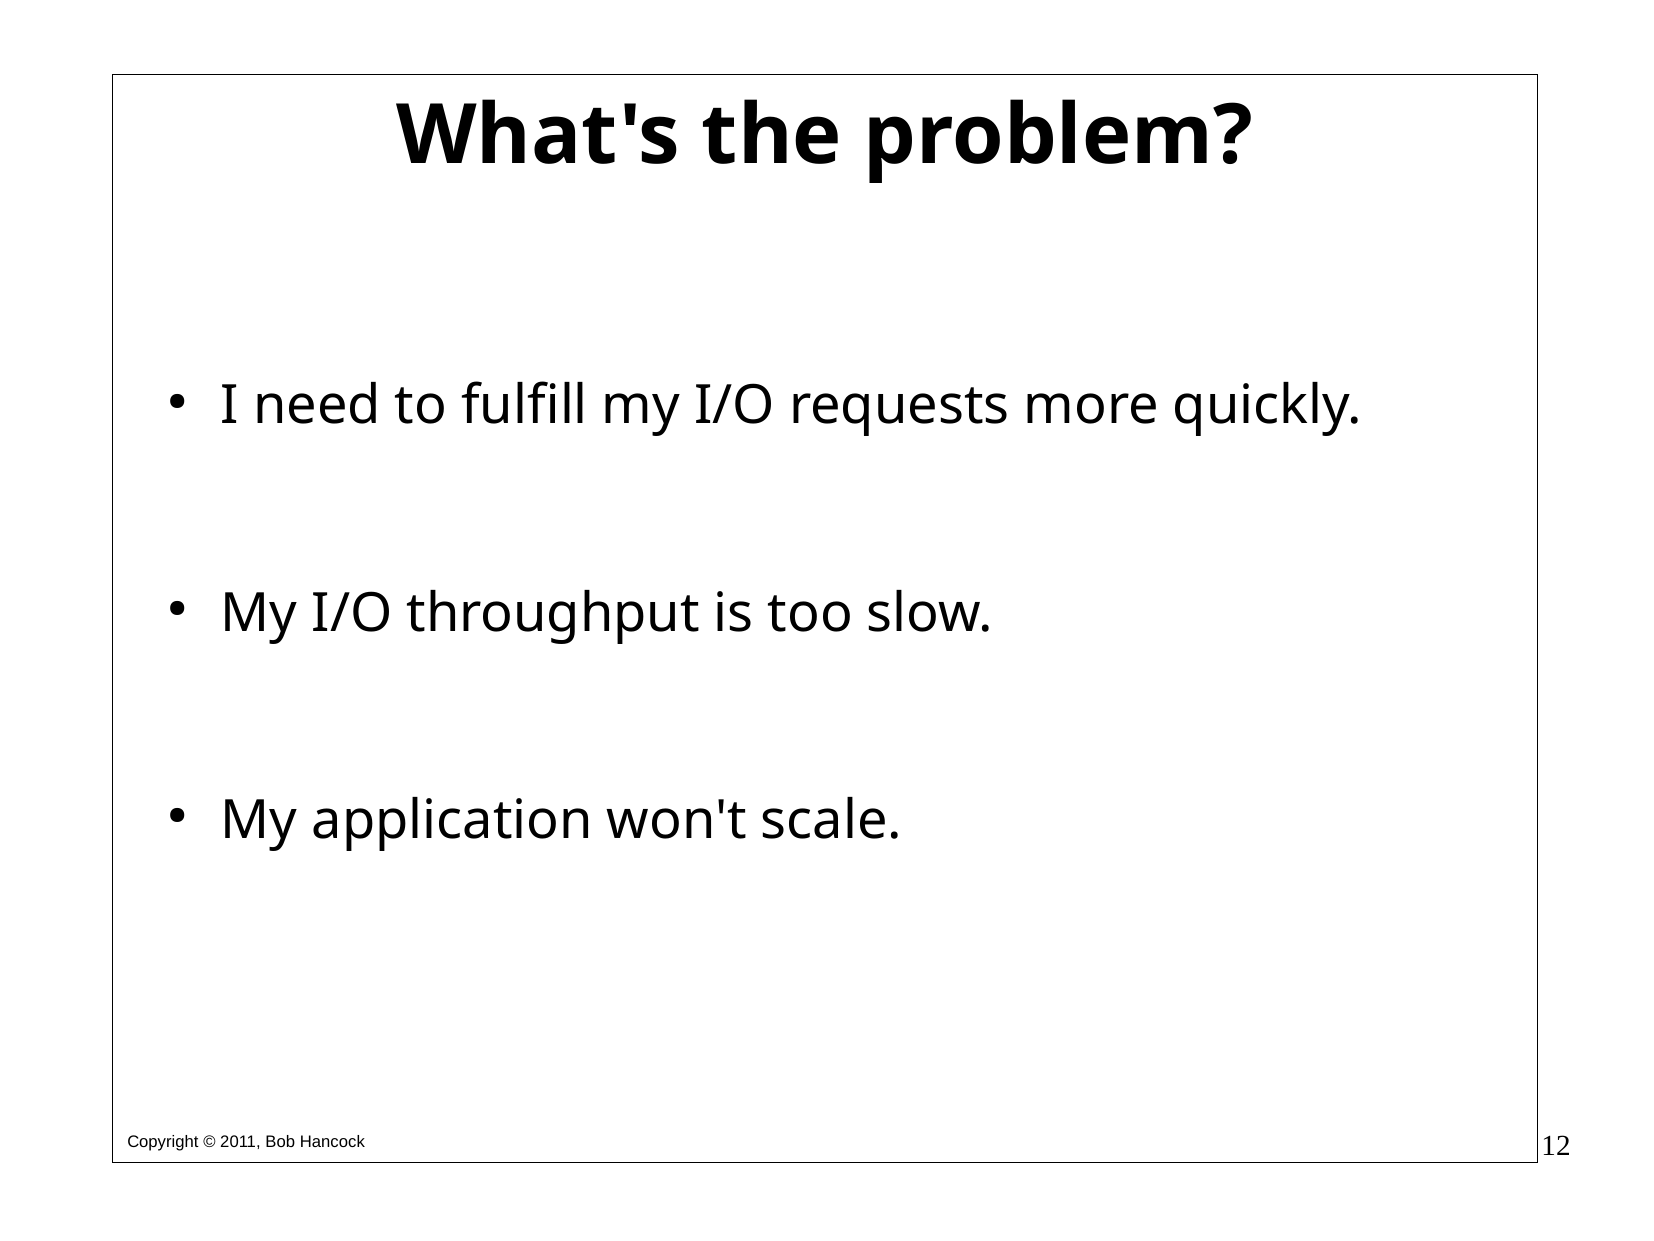

# What's the problem?
I need to fulfill my I/O requests more quickly.
My I/O throughput is too slow.
My application won't scale.
Copyright © 2011, Bob Hancock
12